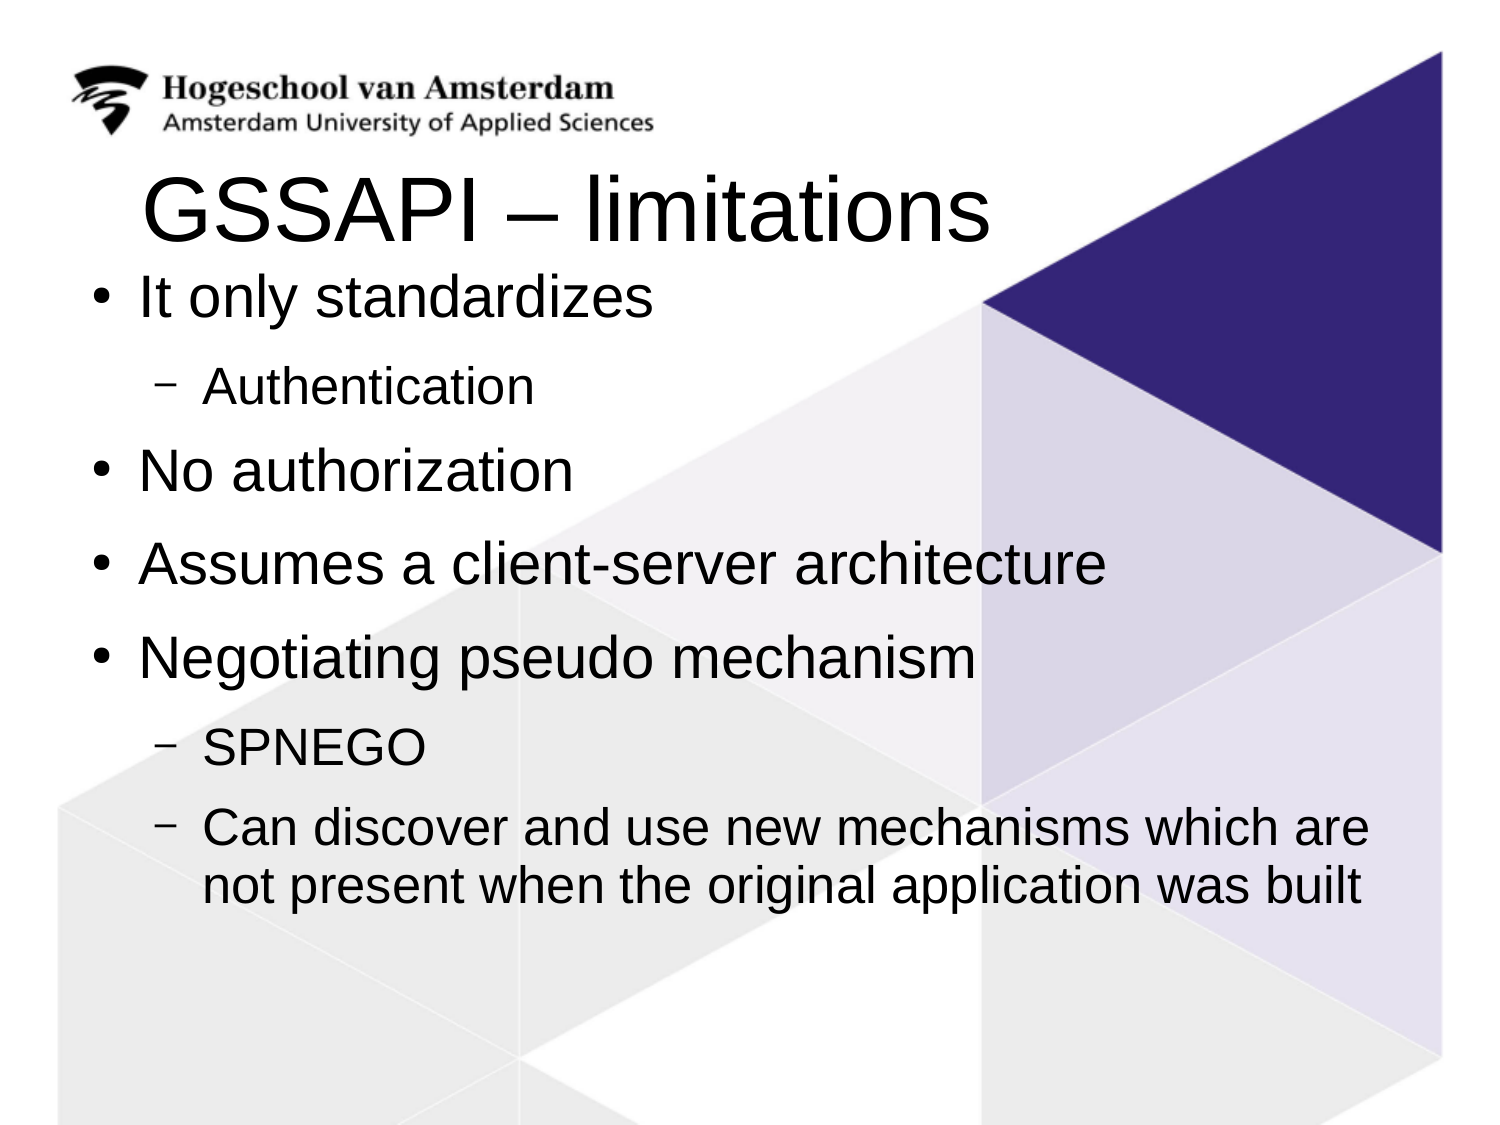

# GSSAPI – limitations
It only standardizes
Authentication
No authorization
Assumes a client-server architecture
Negotiating pseudo mechanism
SPNEGO
Can discover and use new mechanisms which are not present when the original application was built